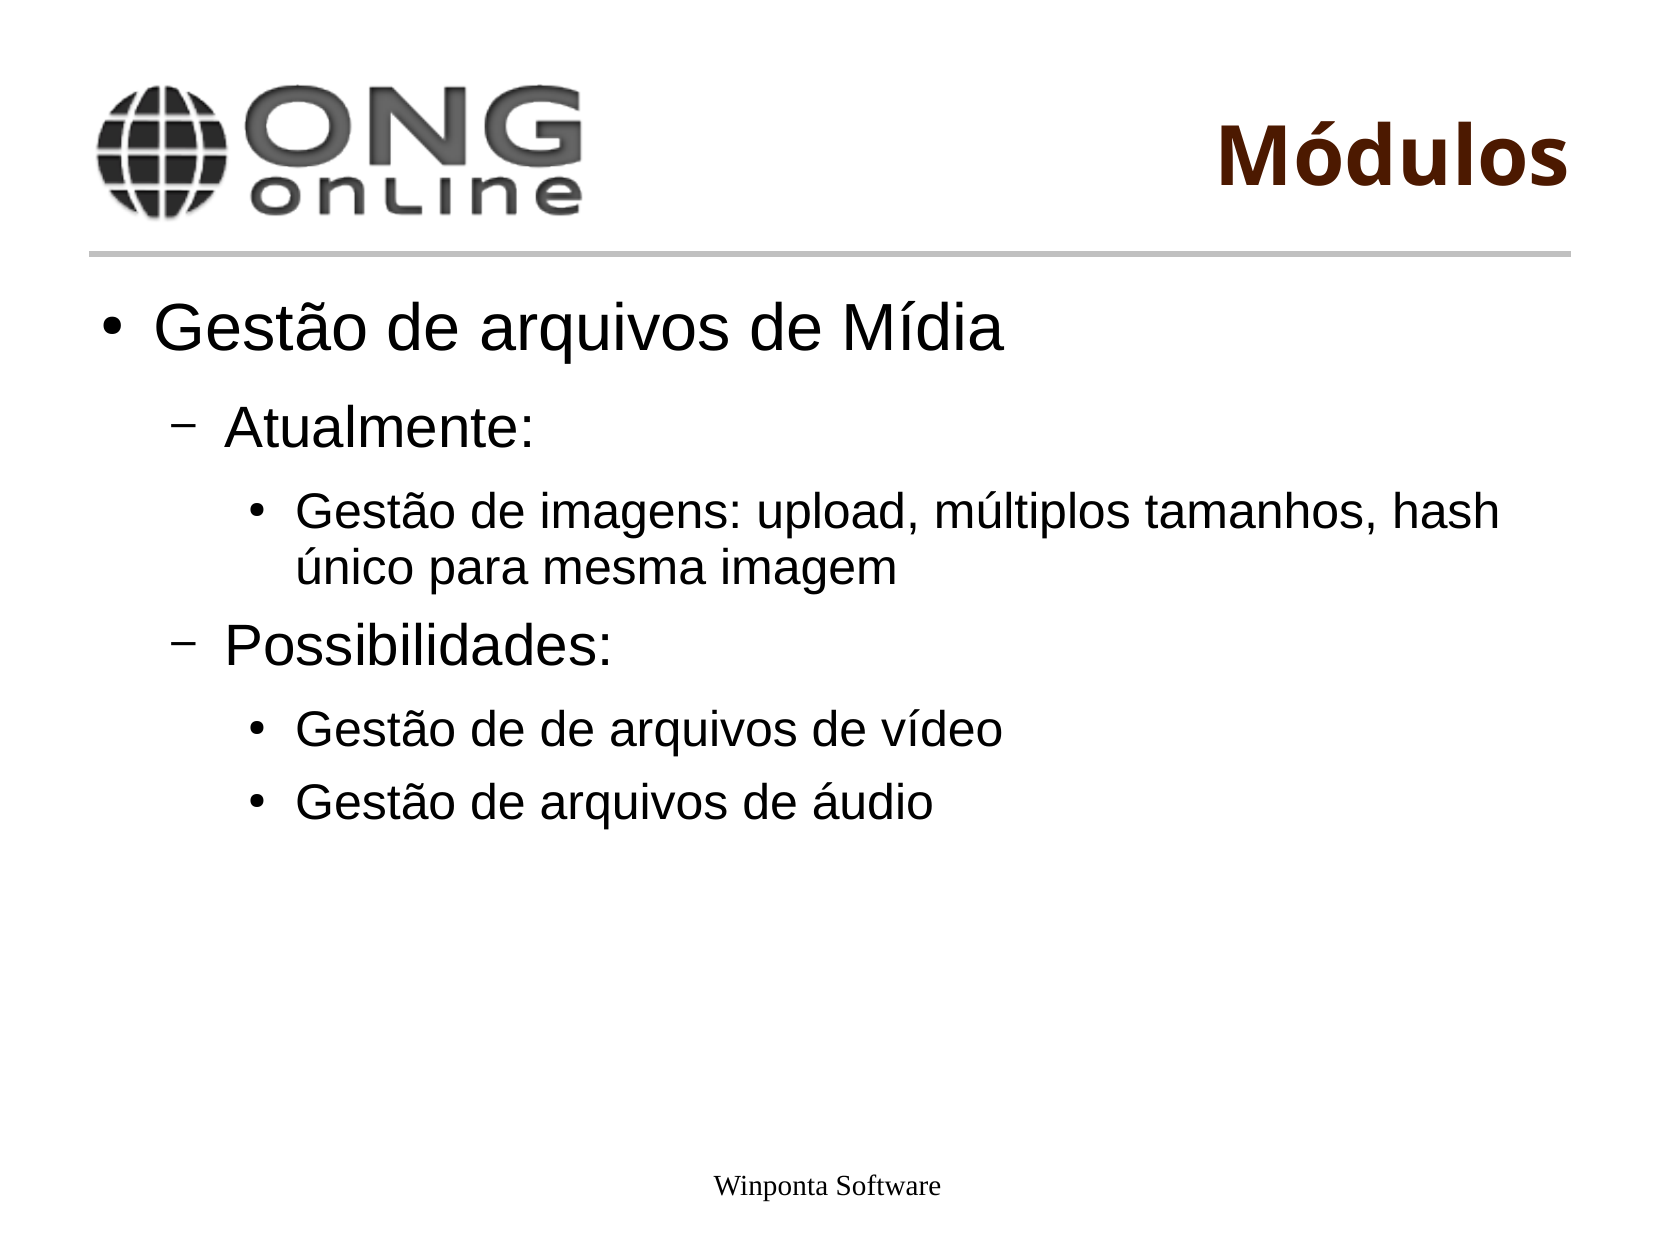

# Módulos
Gestão de arquivos de Mídia
Atualmente:
Gestão de imagens: upload, múltiplos tamanhos, hash único para mesma imagem
Possibilidades:
Gestão de de arquivos de vídeo
Gestão de arquivos de áudio